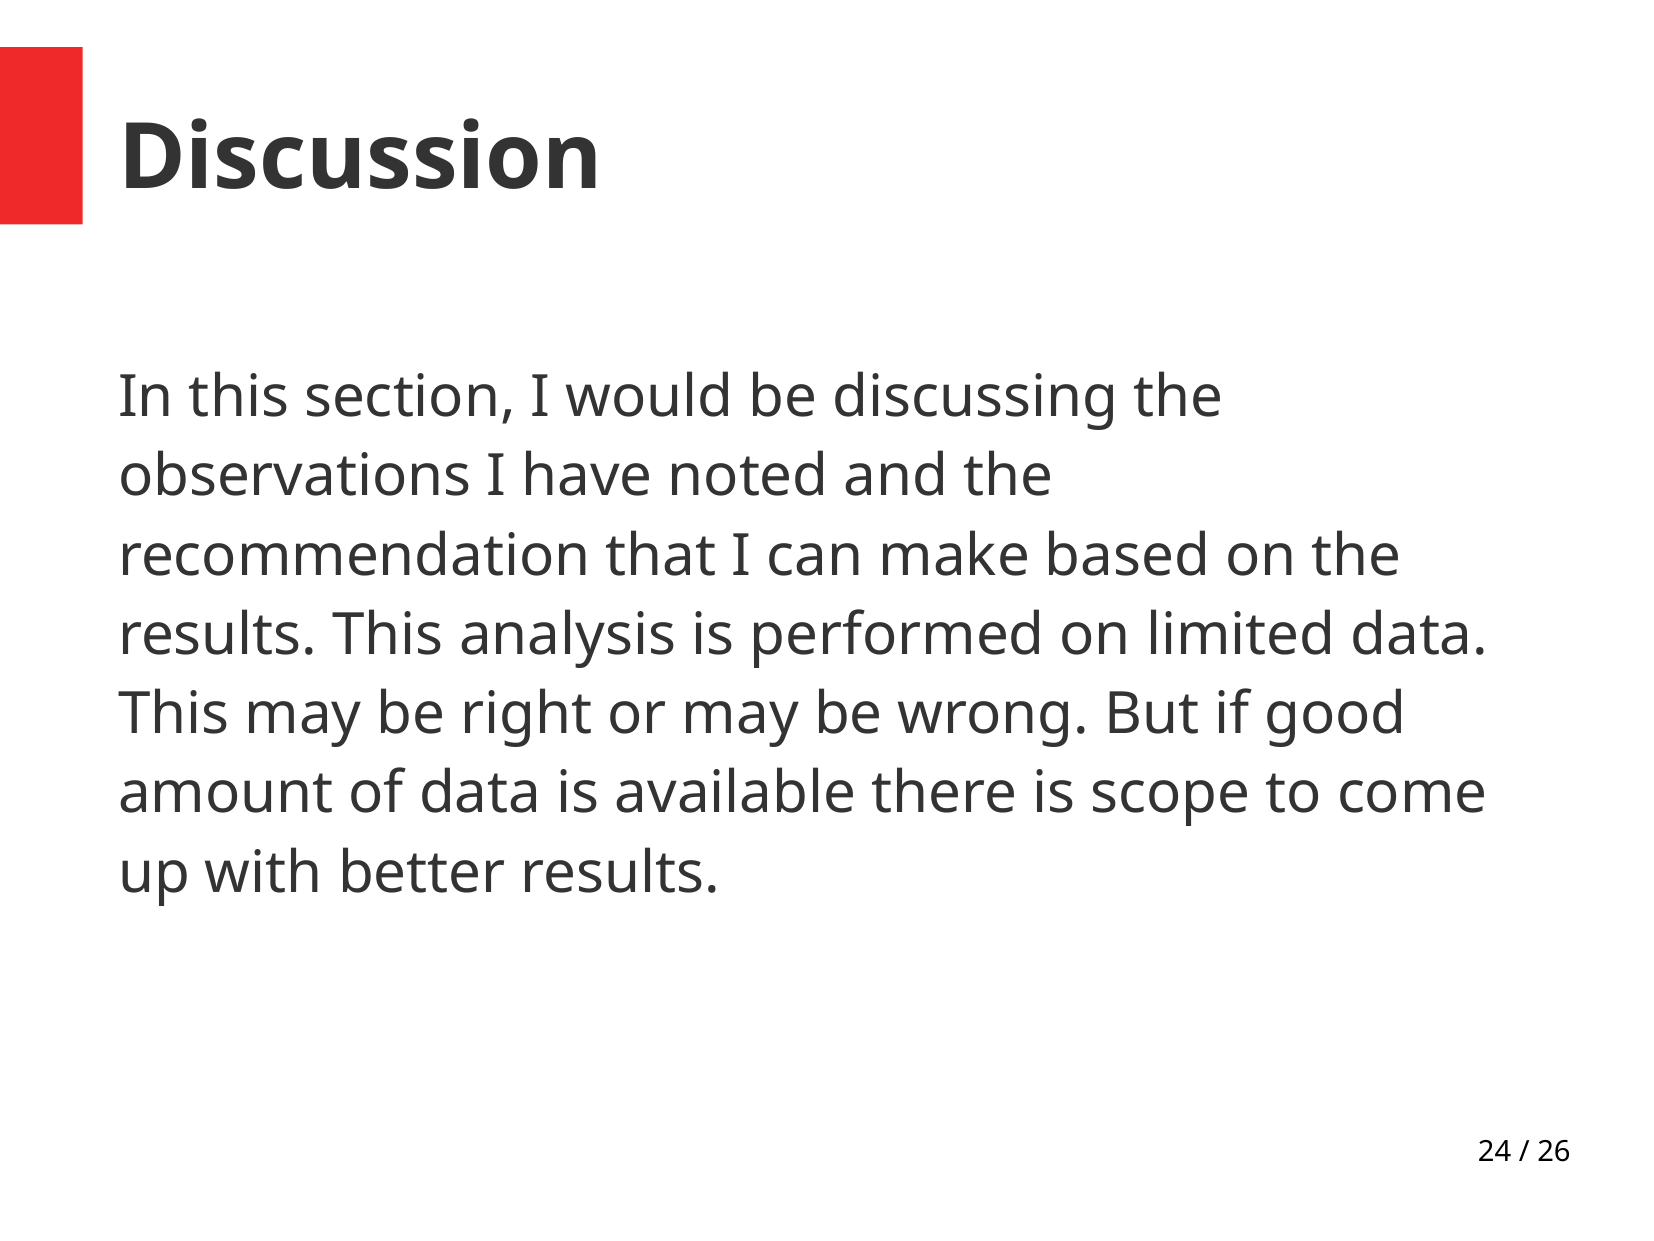

# Discussion
In this section, I would be discussing the observations I have noted and the recommendation that I can make based on the results. This analysis is performed on limited data. This may be right or may be wrong. But if good amount of data is available there is scope to come up with better results.
24